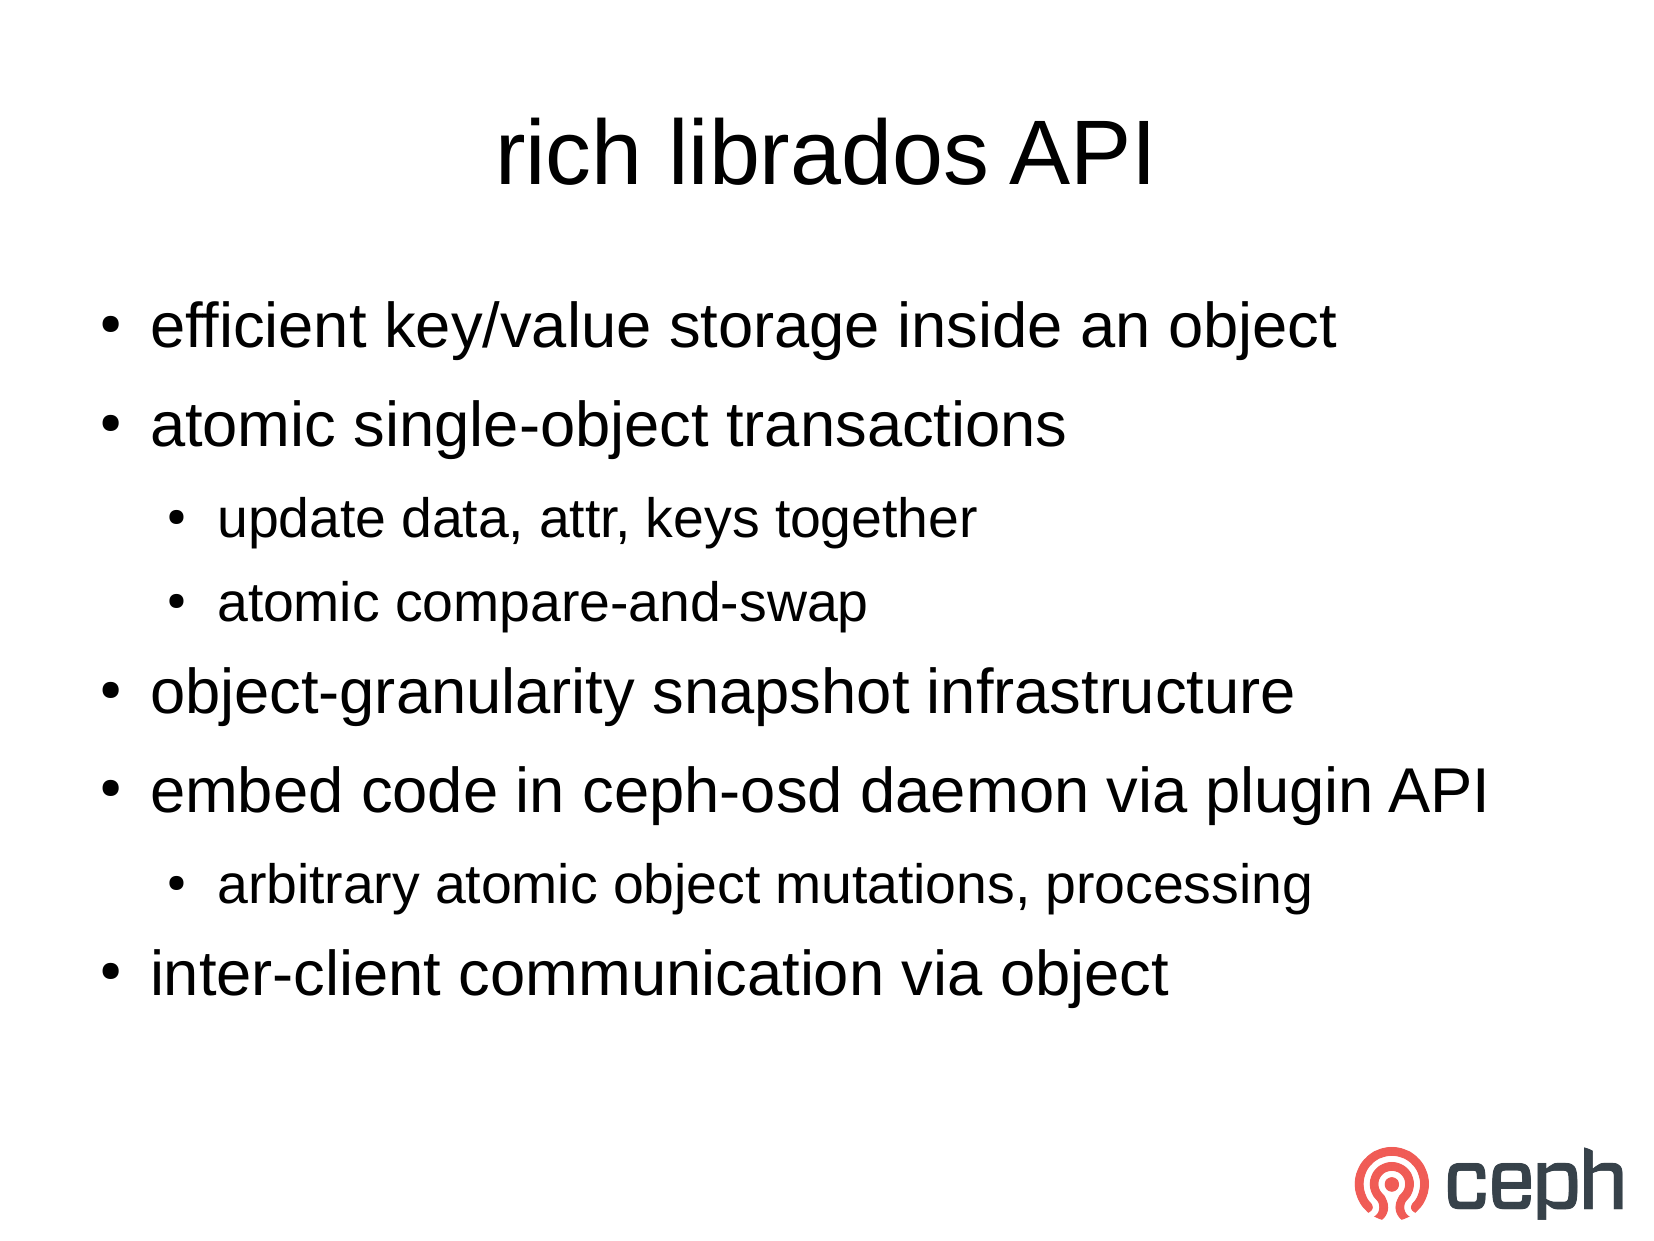

rich librados API
# efficient key/value storage inside an object
atomic single-object transactions
update data, attr, keys together
atomic compare-and-swap
object-granularity snapshot infrastructure
embed code in ceph-osd daemon via plugin API
arbitrary atomic object mutations, processing
inter-client communication via object